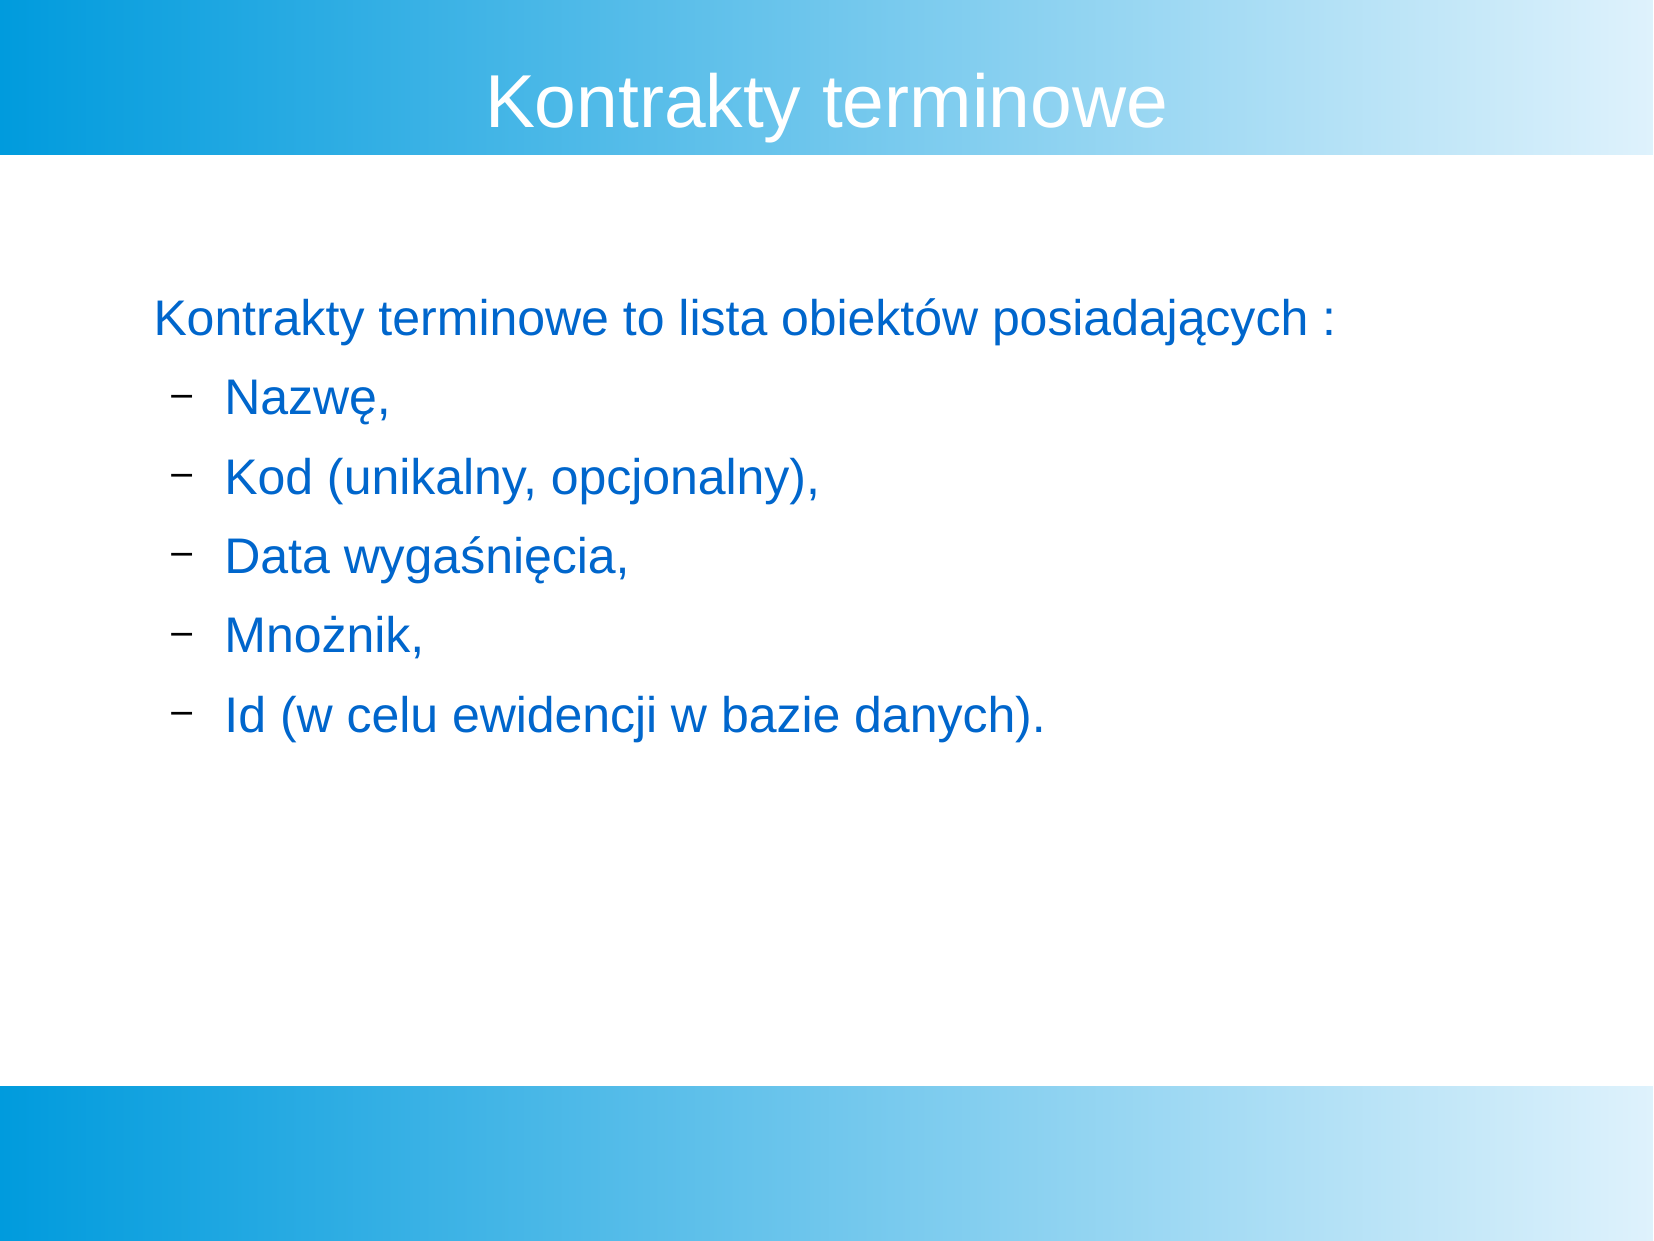

# Kontrakty terminowe
Kontrakty terminowe to lista obiektów posiadających :
Nazwę,
Kod (unikalny, opcjonalny),
Data wygaśnięcia,
Mnożnik,
Id (w celu ewidencji w bazie danych).